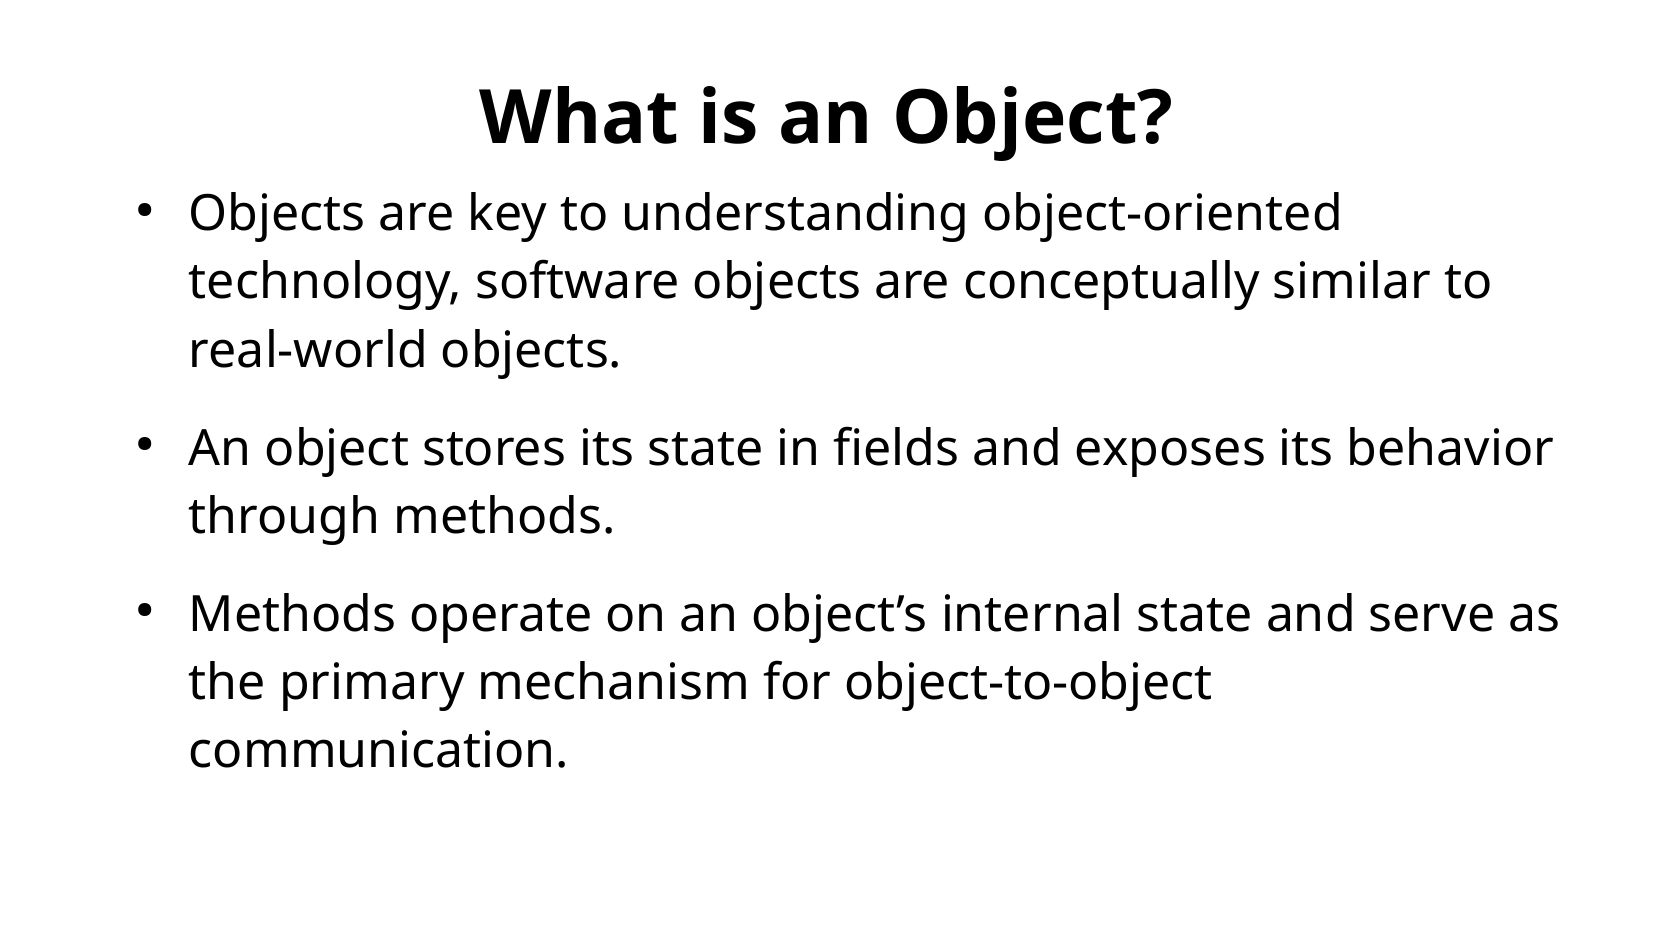

# What is an Object?
Objects are key to understanding object-oriented technology, software objects are conceptually similar to real-world objects.
An object stores its state in fields and exposes its behavior through methods.
Methods operate on an object’s internal state and serve as the primary mechanism for object-to-object communication.